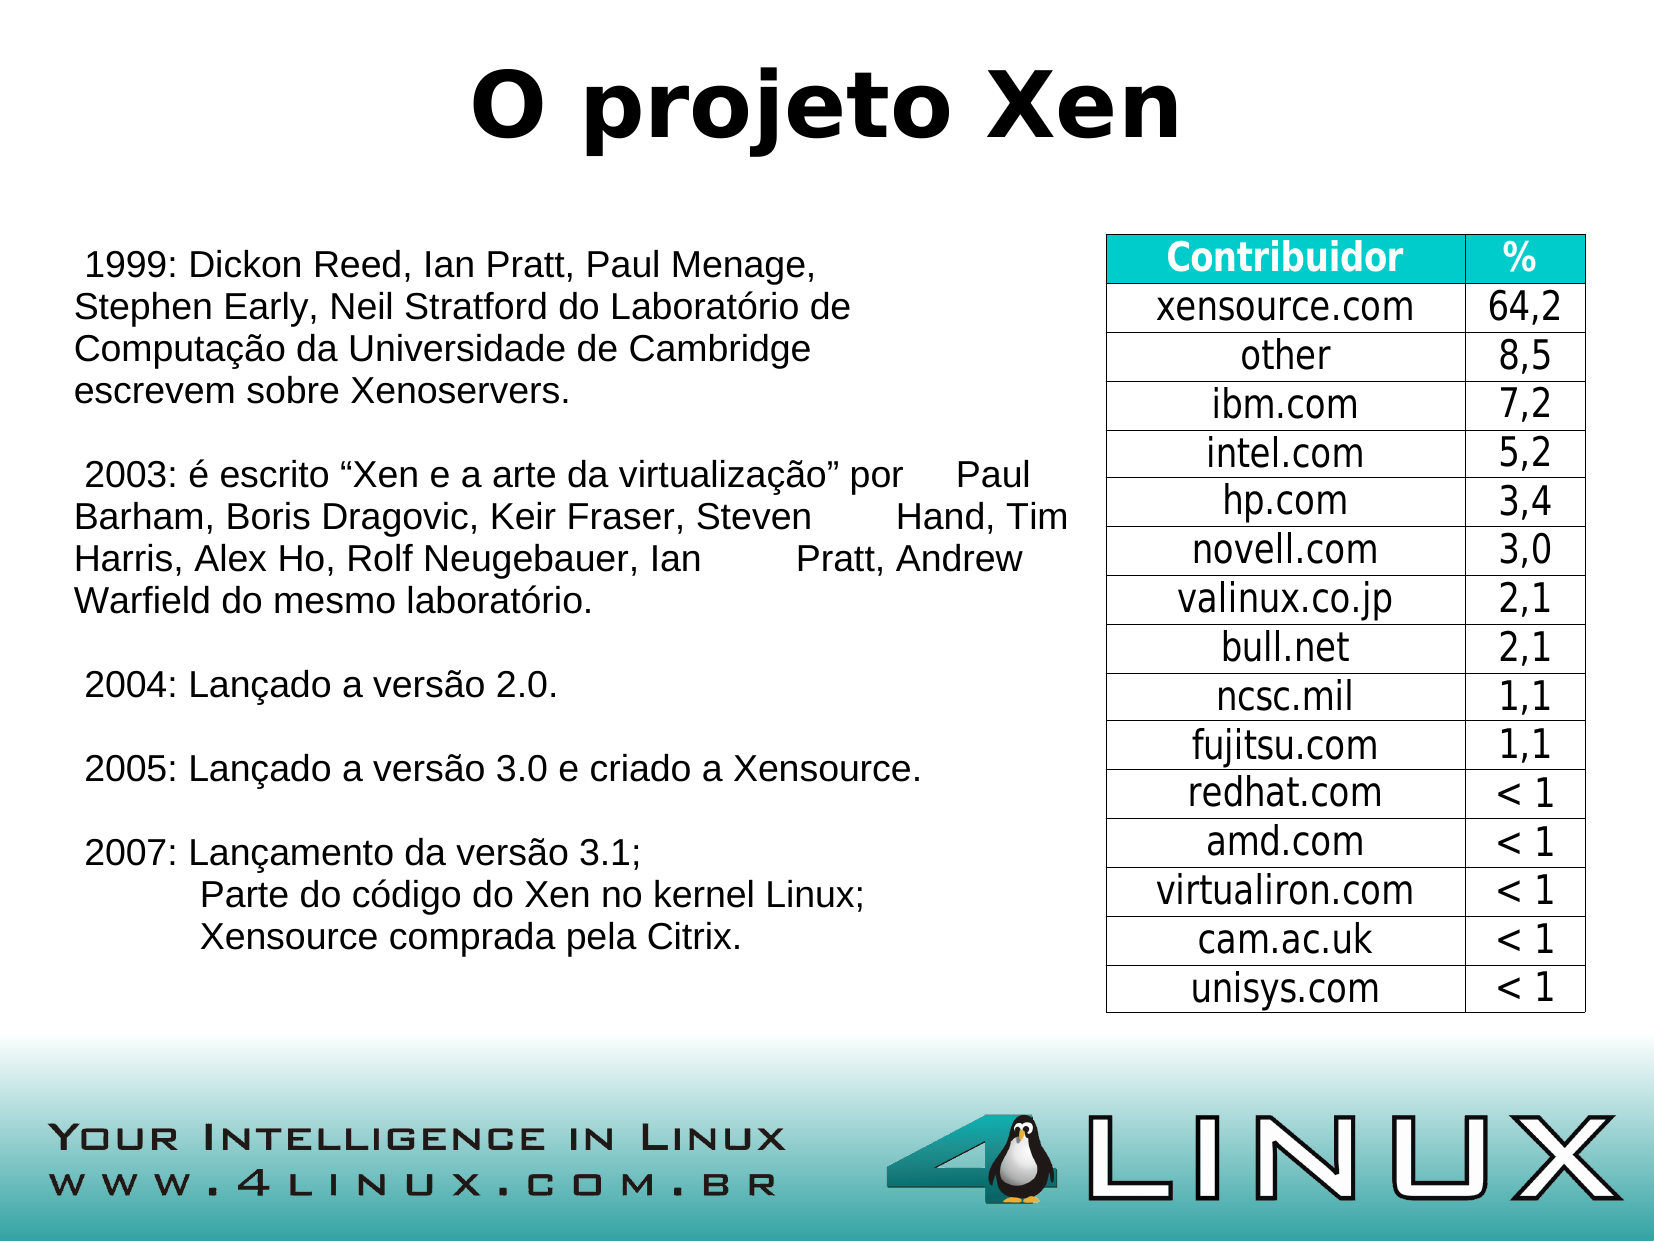

# O projeto Xen
 1999: Dickon Reed, Ian Pratt, Paul Menage, Stephen Early, Neil Stratford do Laboratório de Computação da Universidade de Cambridge escrevem sobre Xenoservers.
 2003: é escrito “Xen e a arte da virtualização” por Paul Barham, Boris Dragovic, Keir Fraser, Steven Hand, Tim Harris, Alex Ho, Rolf Neugebauer, Ian Pratt, Andrew Warfield do mesmo laboratório.
 2004: Lançado a versão 2.0.
 2005: Lançado a versão 3.0 e criado a Xensource.
 2007: Lançamento da versão 3.1;
 Parte do código do Xen no kernel Linux;
 Xensource comprada pela Citrix.